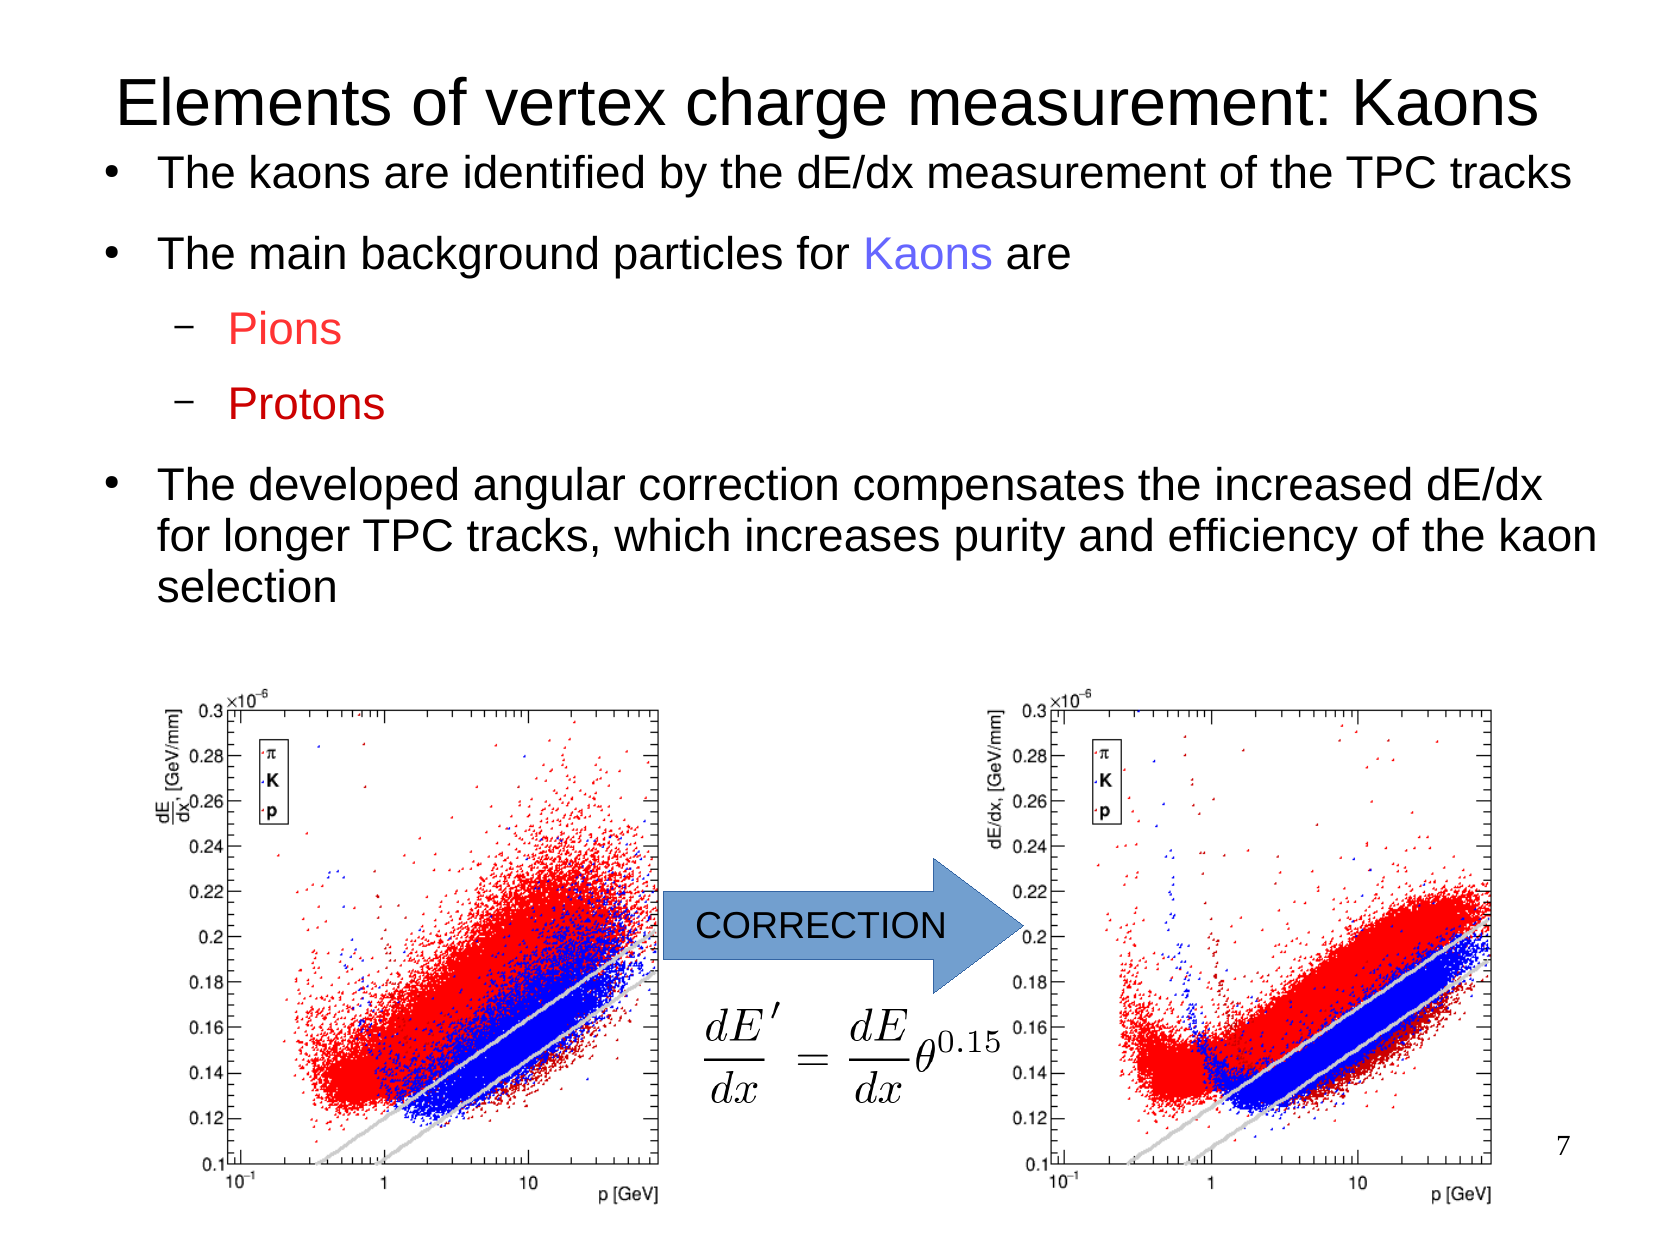

Elements of vertex charge measurement: Kaons
# The kaons are identified by the dE/dx measurement of the TPC tracks
The main background particles for Kaons are
Pions
Protons
The developed angular correction compensates the increased dE/dx for longer TPC tracks, which increases purity and efficiency of the kaon selection
CORRECTION
7